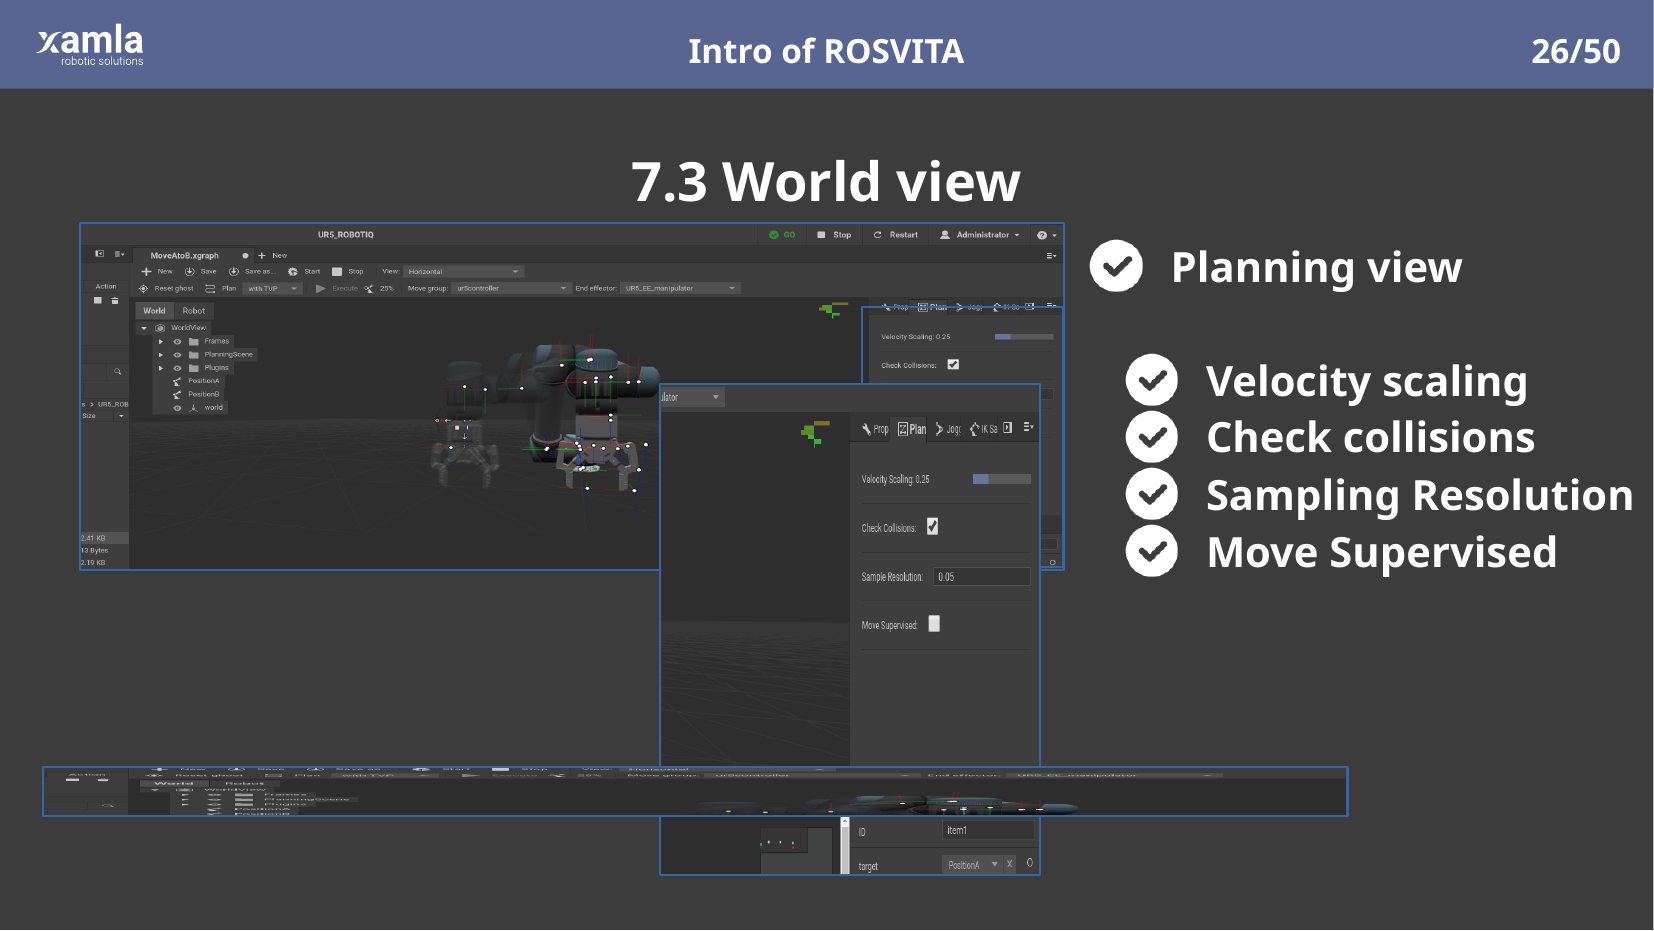

Intro of ROSVITA
26/50
7.3 World view
Planning view
Velocity scaling
Check collisions
Sampling Resolution
Move Supervised